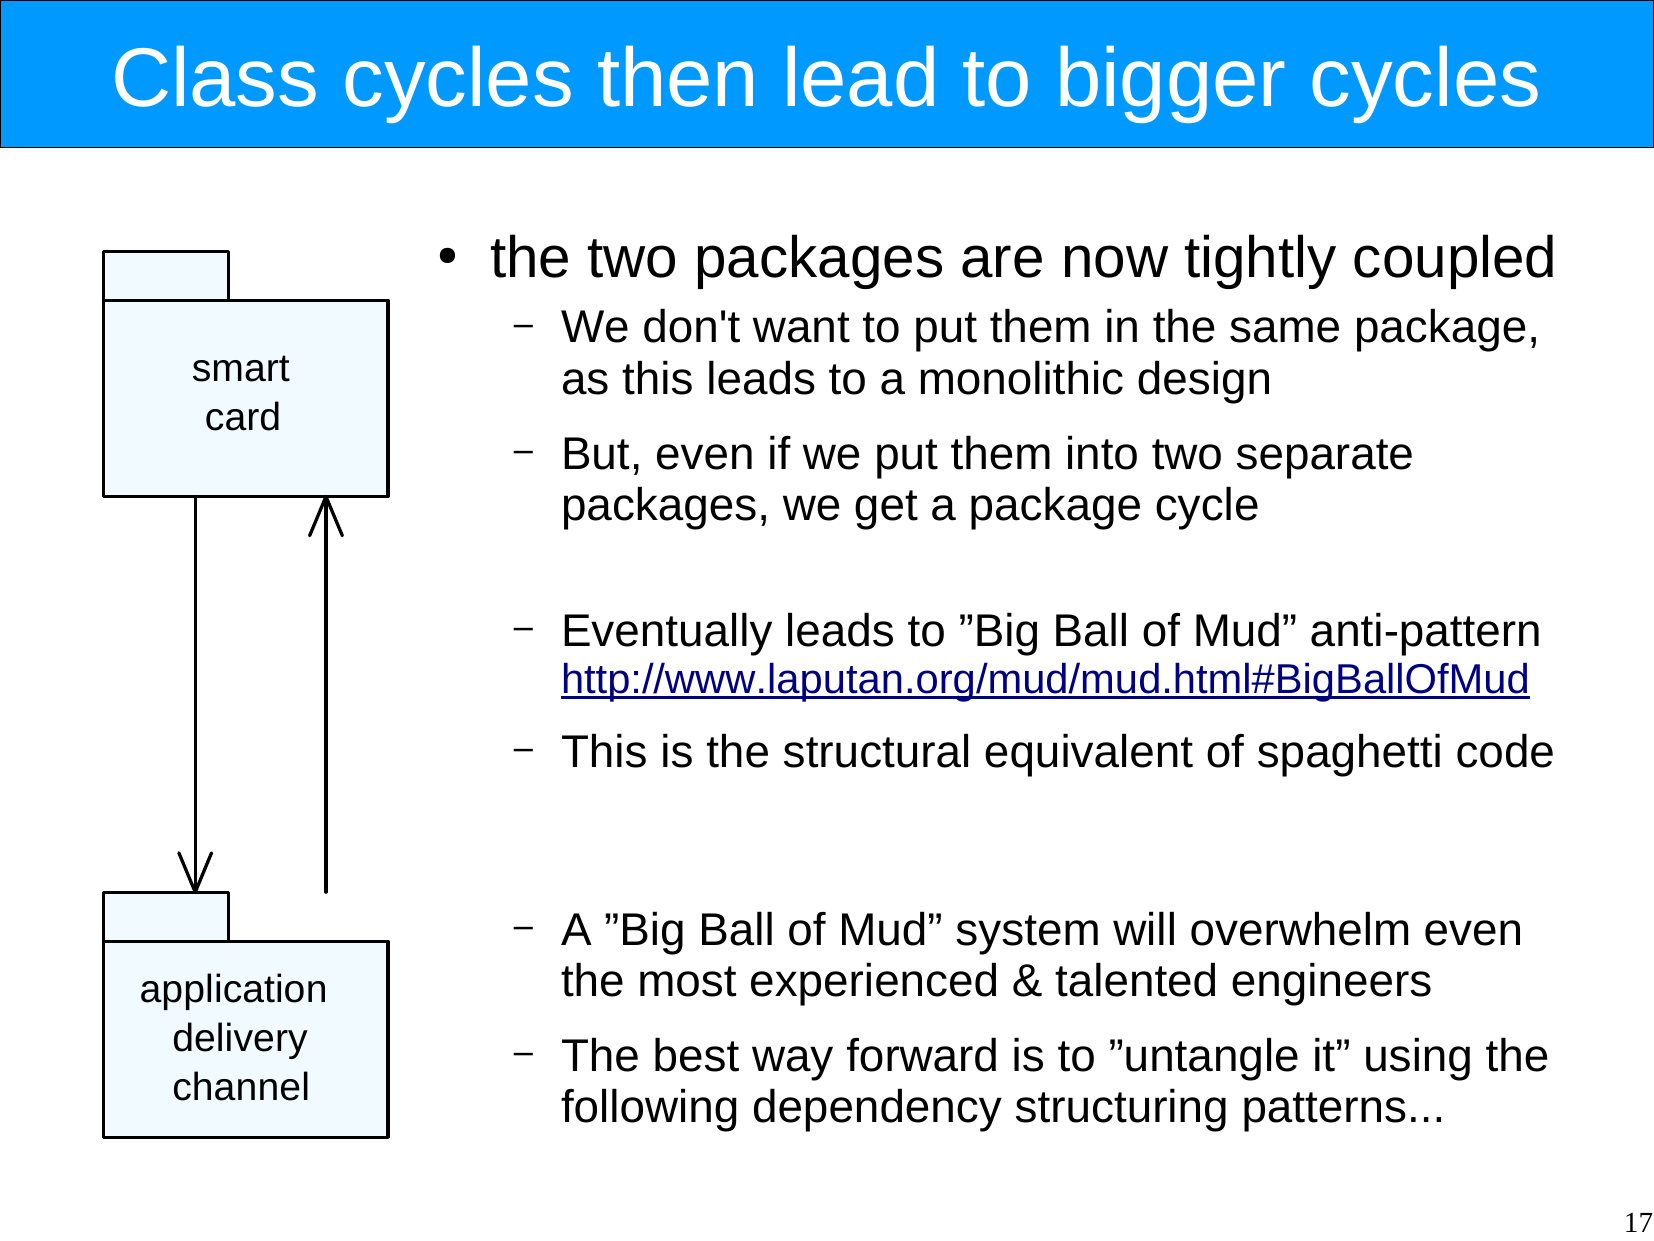

# Class cycles then lead to bigger cycles
the two packages are now tightly coupled
We don't want to put them in the same package, as this leads to a monolithic design
But, even if we put them into two separate packages, we get a package cycle
Eventually leads to ”Big Ball of Mud” anti-pattern
http://www.laputan.org/mud/mud.html#BigBallOfMud
This is the structural equivalent of spaghetti code
A ”Big Ball of Mud” system will overwhelm even the most experienced & talented engineers
The best way forward is to ”untangle it” using the following dependency structuring patterns...
17